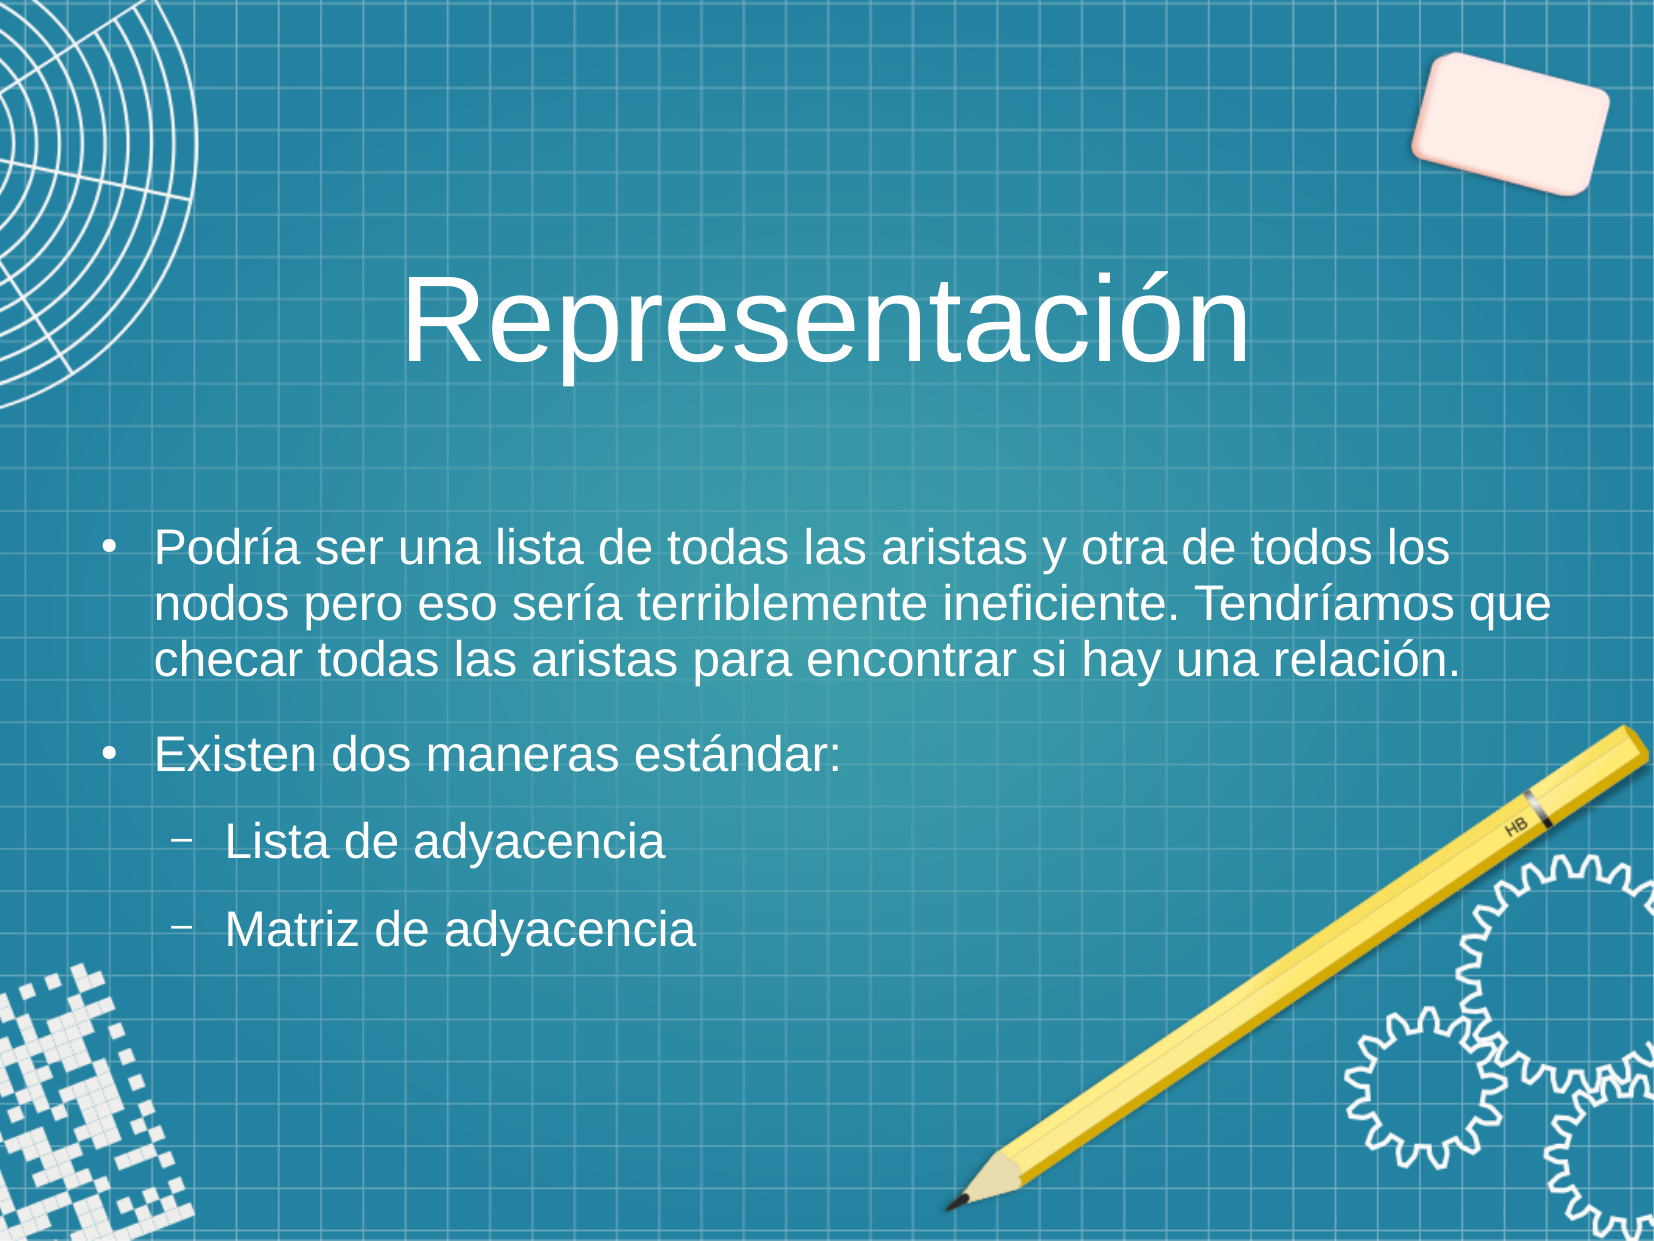

# Representación
Podría ser una lista de todas las aristas y otra de todos los nodos pero eso sería terriblemente ineficiente. Tendríamos que checar todas las aristas para encontrar si hay una relación.
Existen dos maneras estándar:
Lista de adyacencia
Matriz de adyacencia